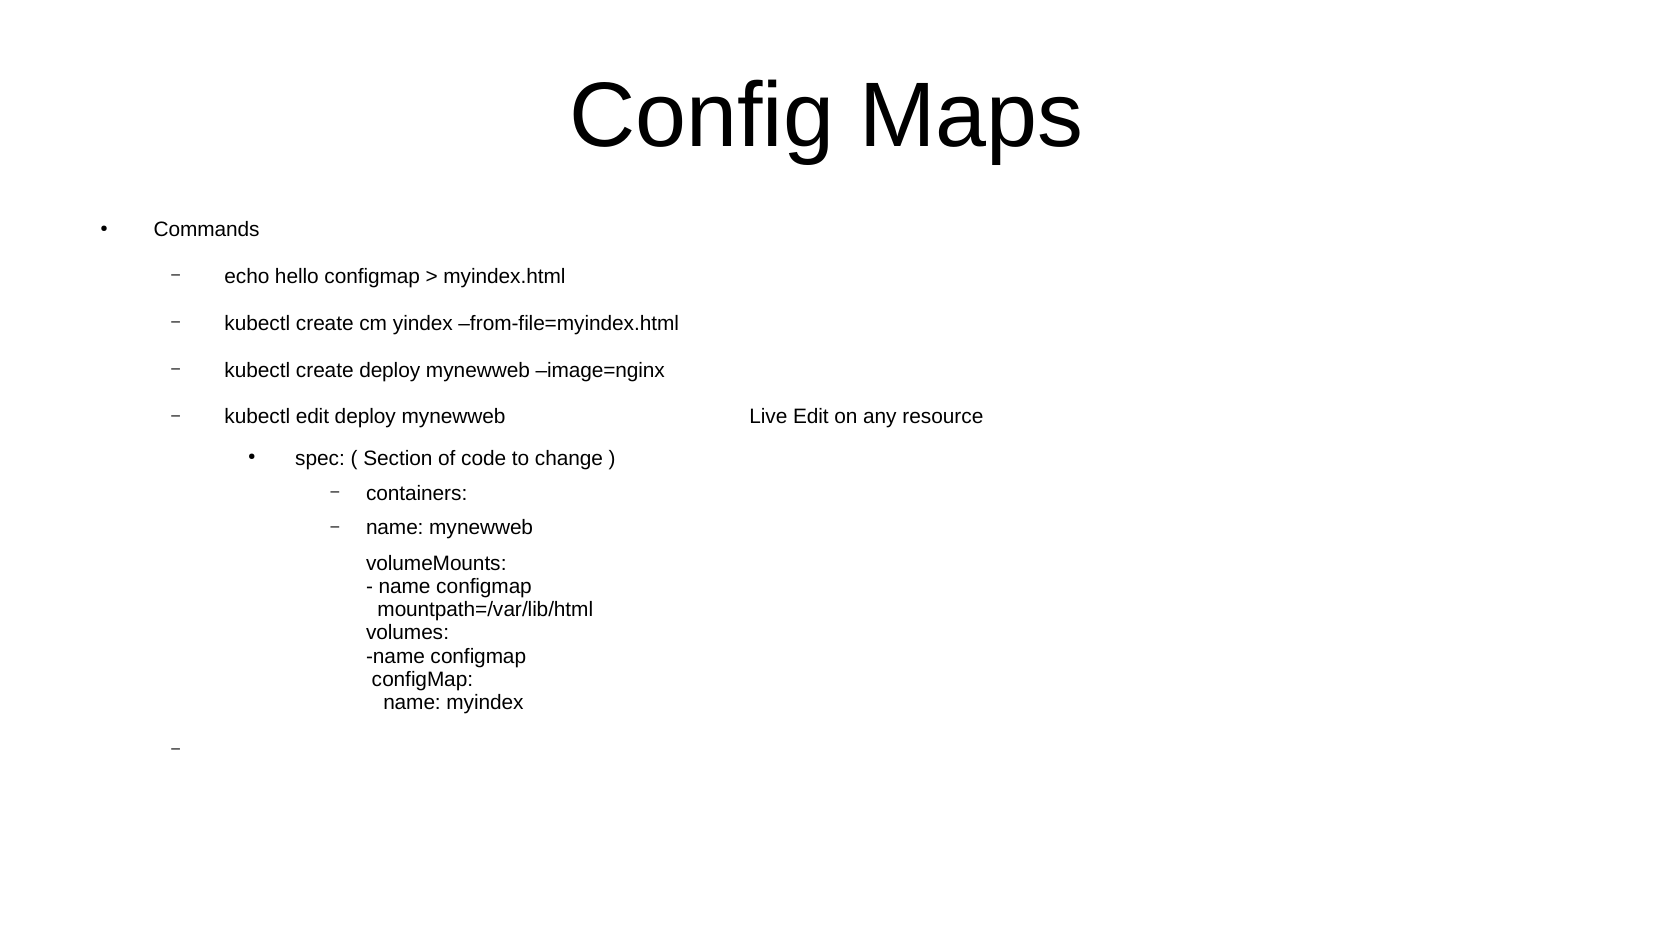

# Config Maps
Commands
echo hello configmap > myindex.html
kubectl create cm yindex –from-file=myindex.html
kubectl create deploy mynewweb –image=nginx
kubectl edit deploy mynewweb				Live Edit on any resource
spec: ( Section of code to change )
containers:
name: mynewweb
volumeMounts:
- name configmap
 mountpath=/var/lib/html
volumes:
-name configmap
 configMap:
 name: myindex